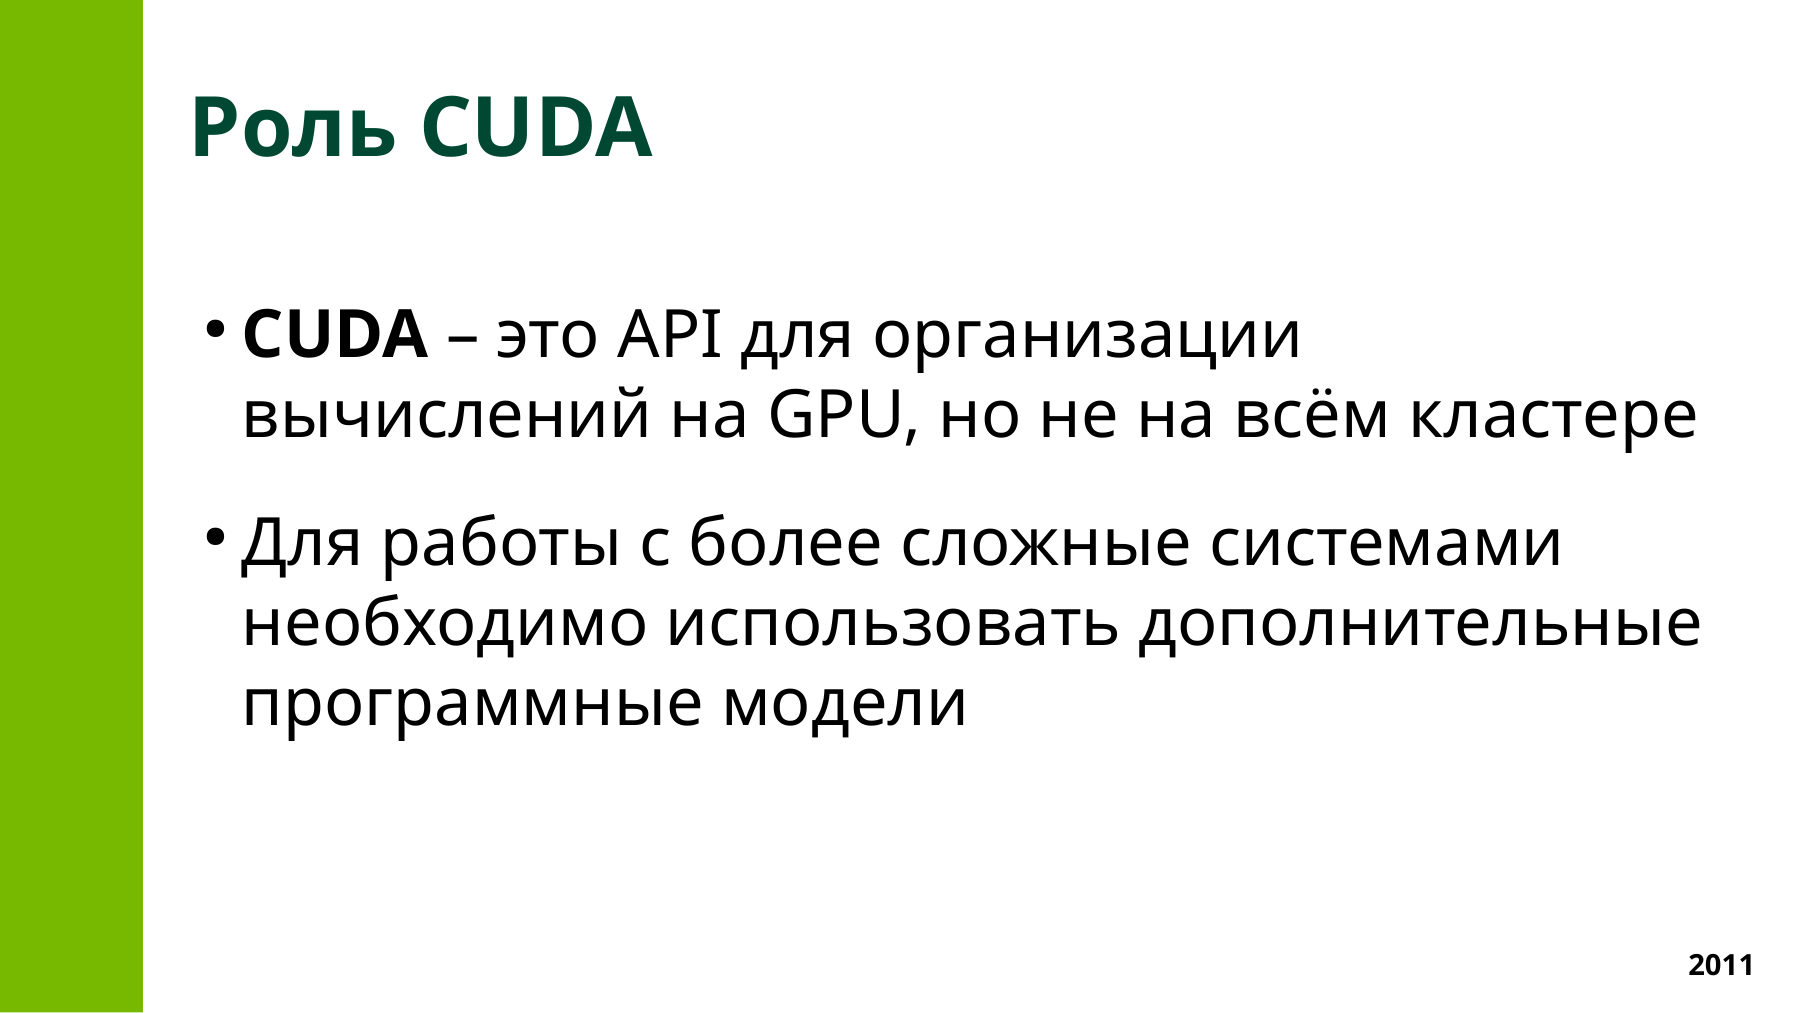

# Роль CUDA
CUDA – это API для организации вычислений на GPU, но не на всём кластере
Для работы с более сложные системами необходимо использовать дополнительные программные модели